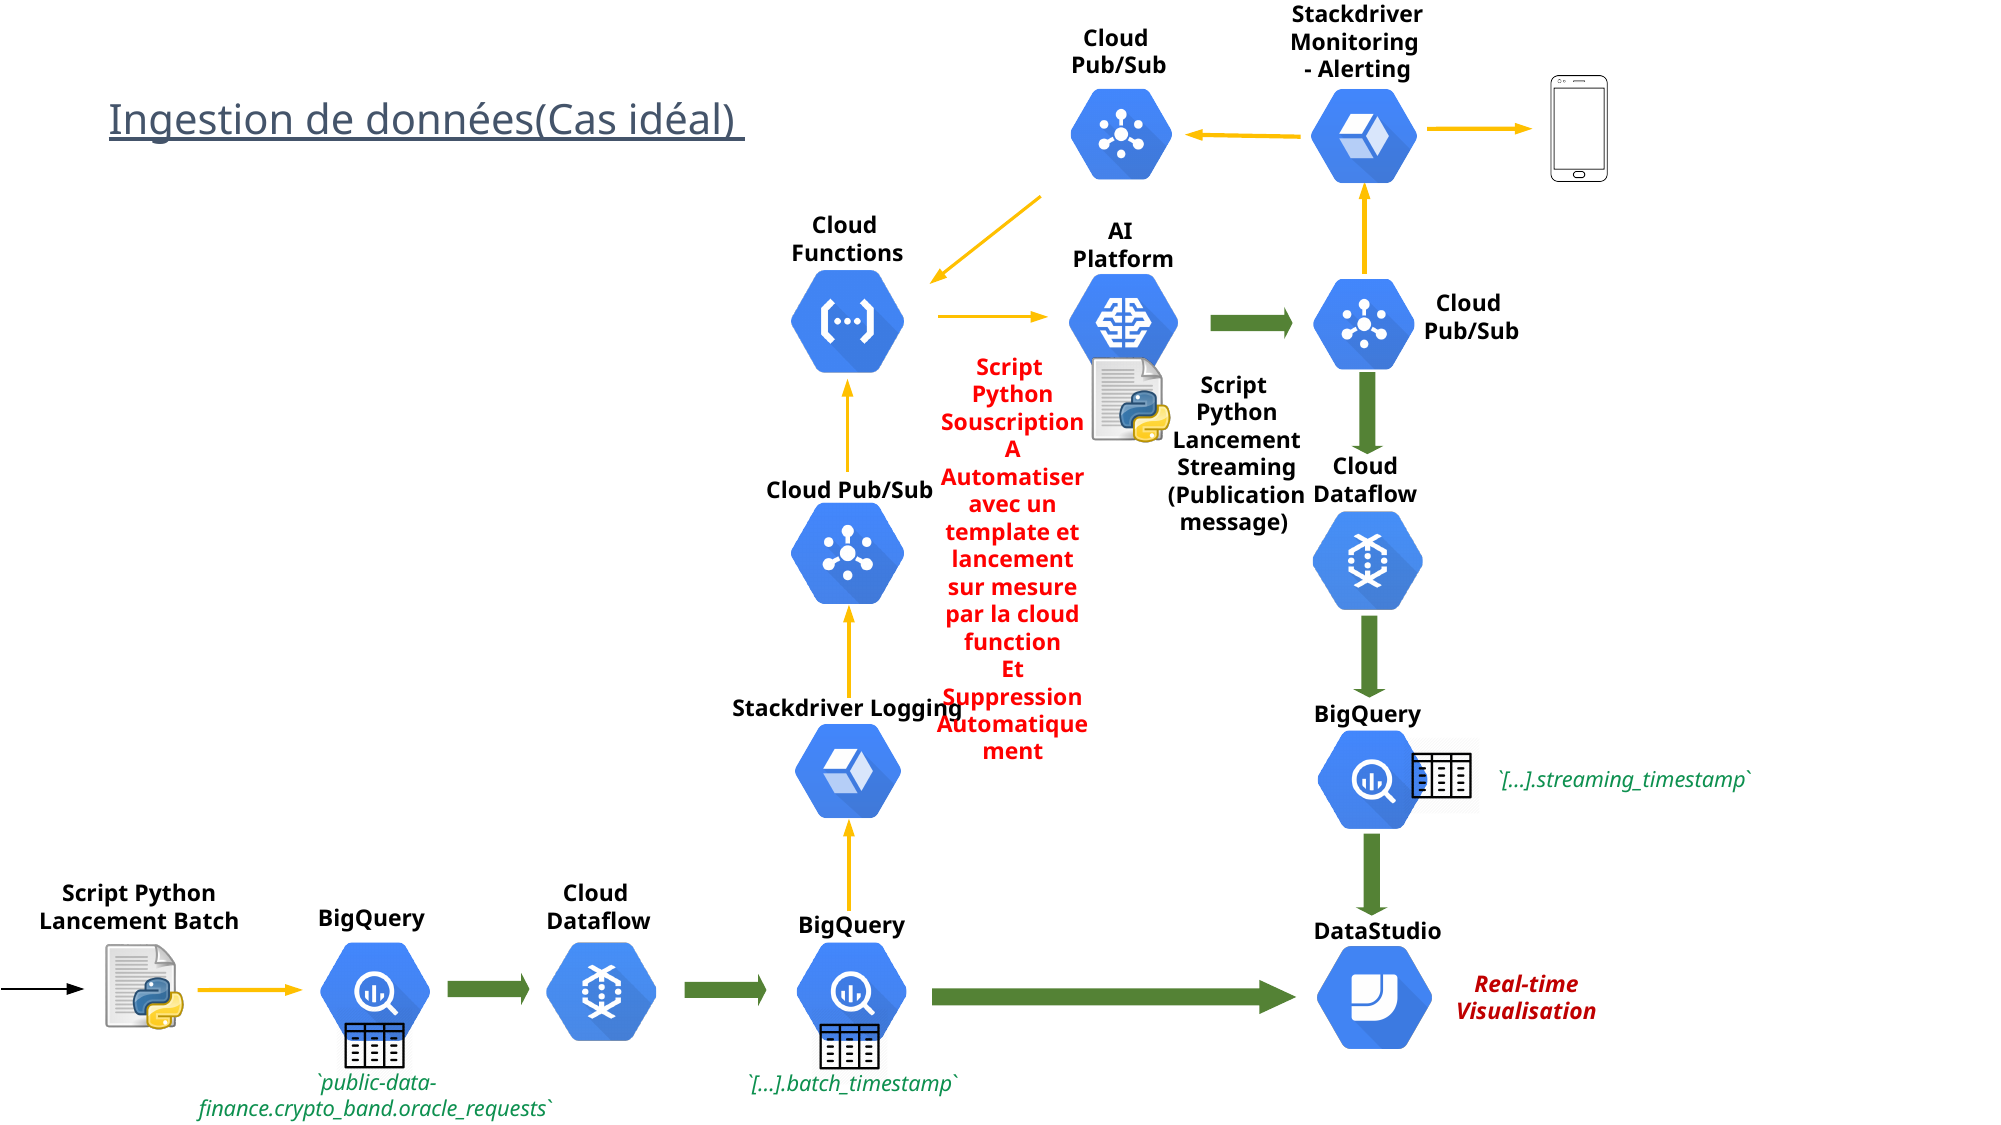

Stackdriver Monitoring
- Alerting
Cloud
Pub/Sub
Ingestion de données(Cas idéal)
Cloud
Functions
AI
Platform
Cloud
Pub/Sub
Script
Python
Souscription
A Automatiser avec un template et lancement sur mesure par la cloud function
Et
Suppression
Automatiquement
Script
Python
Lancement Streaming
(Publication message)
Cloud Dataflow
Cloud Pub/Sub
Stackdriver Logging
BigQuery
`[…].streaming_timestamp`
Script Python
Lancement Batch
Cloud
Dataflow
BigQuery
BigQuery
 DataStudio
Real-time
Visualisation
`public-data-finance.crypto_band.oracle_requests`
`[…].batch_timestamp`